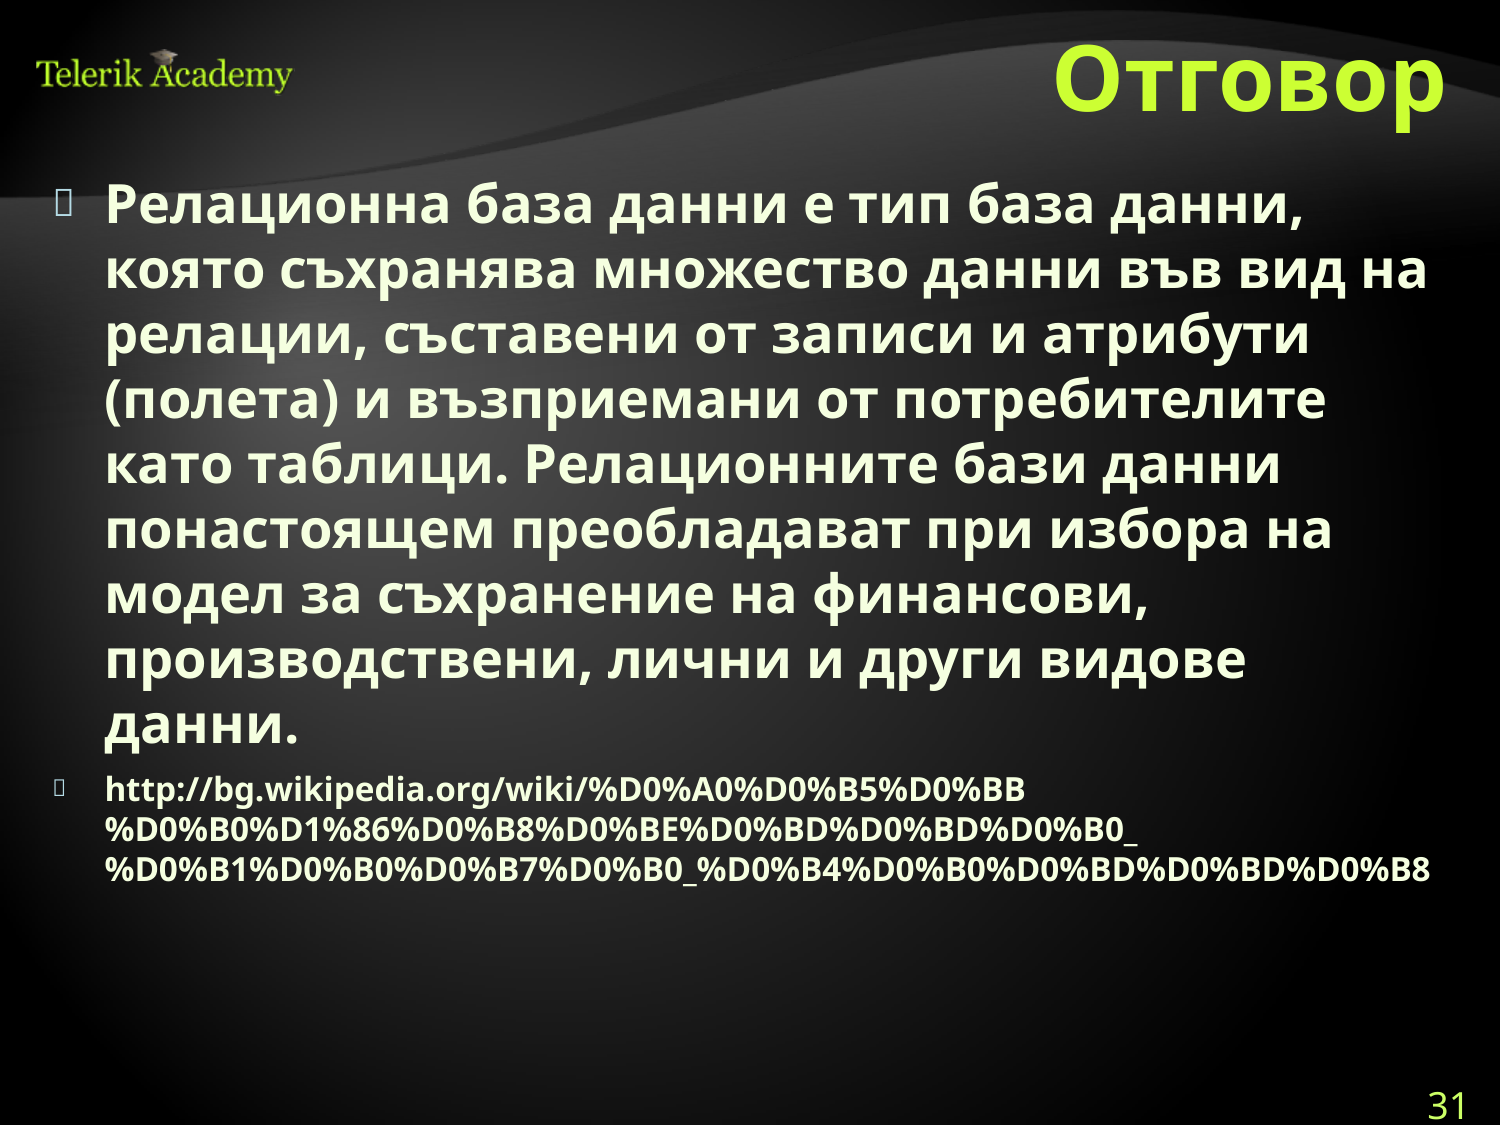

# Отговор
Релационна база данни е тип база данни, която съхранява множество данни във вид на релации, съставени от записи и атрибути (полета) и възприемани от потребителите като таблици. Релационните бази данни понастоящем преобладават при избора на модел за съхранение на финансови, производствени, лични и други видове данни.
http://bg.wikipedia.org/wiki/%D0%A0%D0%B5%D0%BB%D0%B0%D1%86%D0%B8%D0%BE%D0%BD%D0%BD%D0%B0_%D0%B1%D0%B0%D0%B7%D0%B0_%D0%B4%D0%B0%D0%BD%D0%BD%D0%B8